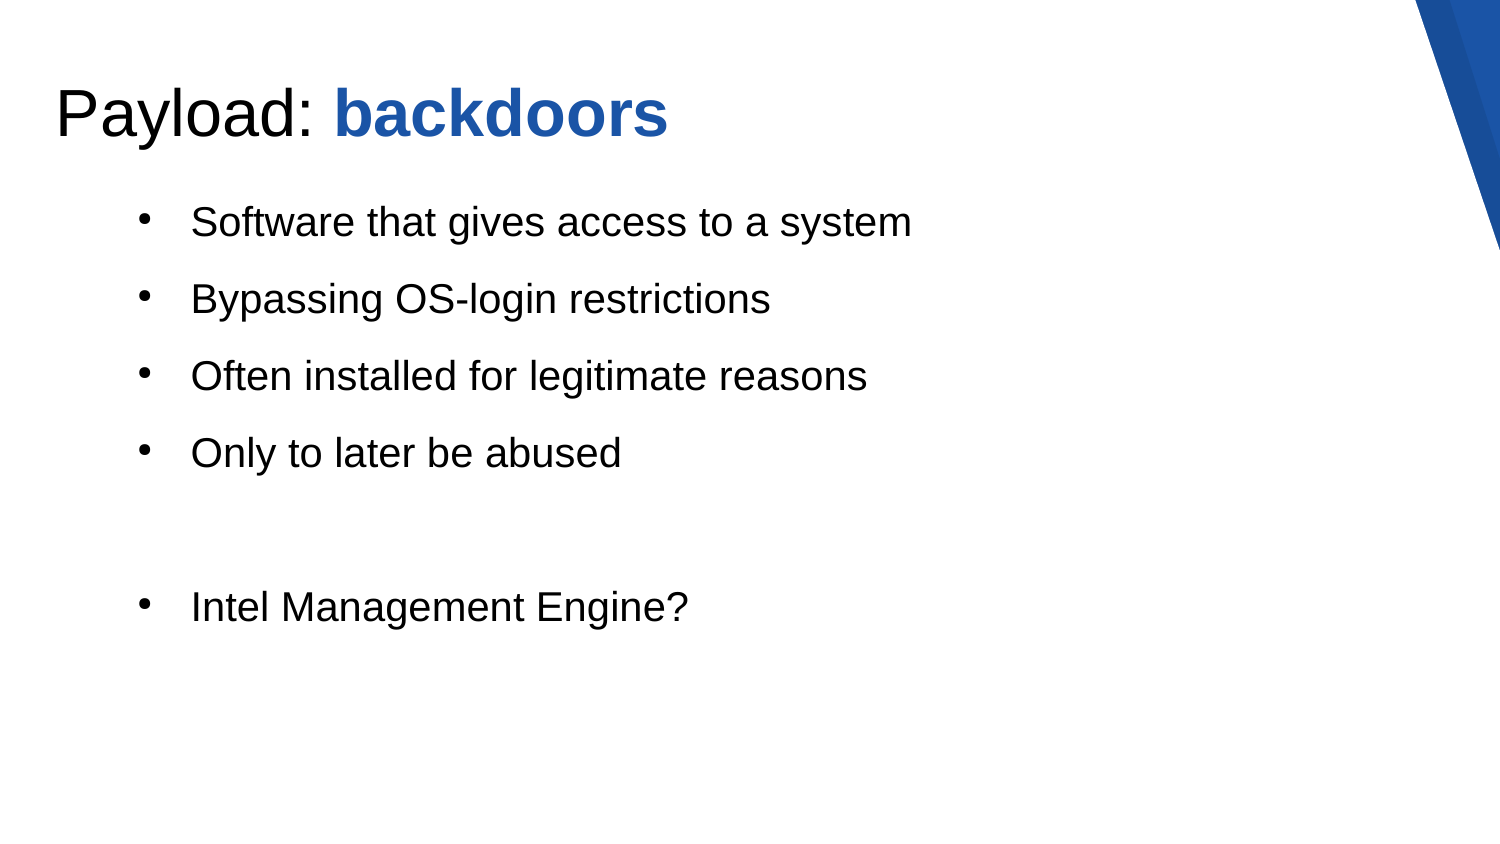

Payload: backdoors
# Software that gives access to a system
Bypassing OS-login restrictions
Often installed for legitimate reasons
Only to later be abused
Intel Management Engine?